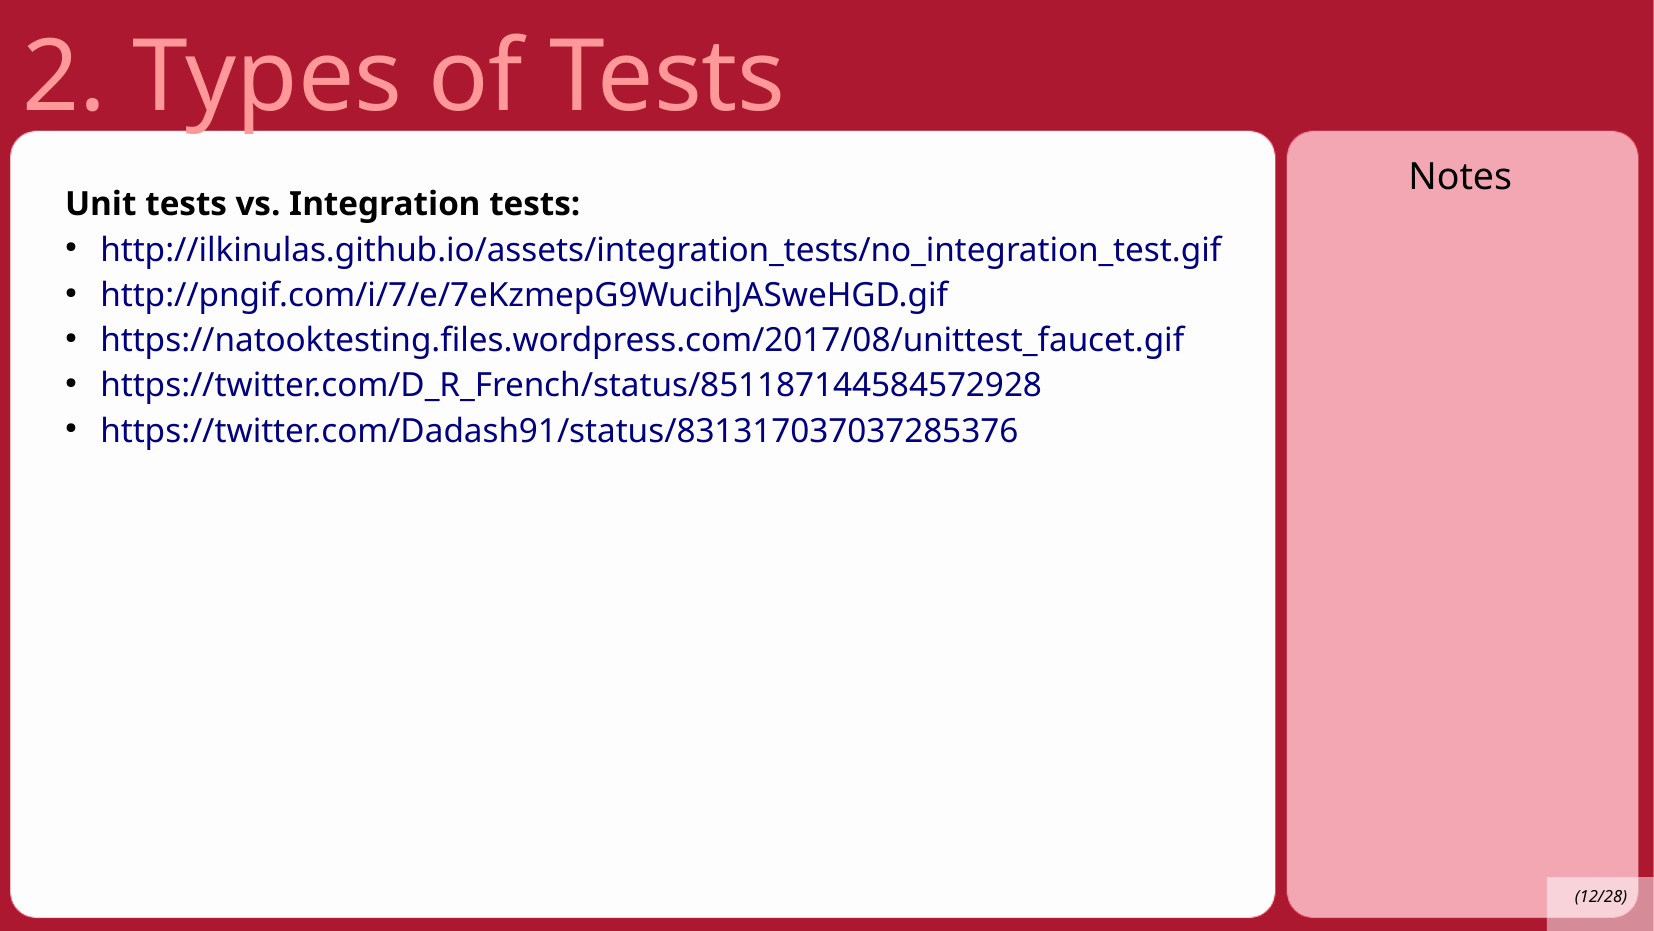

# 2. Types of Tests
Notes
Unit tests vs. Integration tests:
http://ilkinulas.github.io/assets/integration_tests/no_integration_test.gif
http://pngif.com/i/7/e/7eKzmepG9WucihJASweHGD.gif
https://natooktesting.files.wordpress.com/2017/08/unittest_faucet.gif
https://twitter.com/D_R_French/status/851187144584572928
https://twitter.com/Dadash91/status/831317037037285376